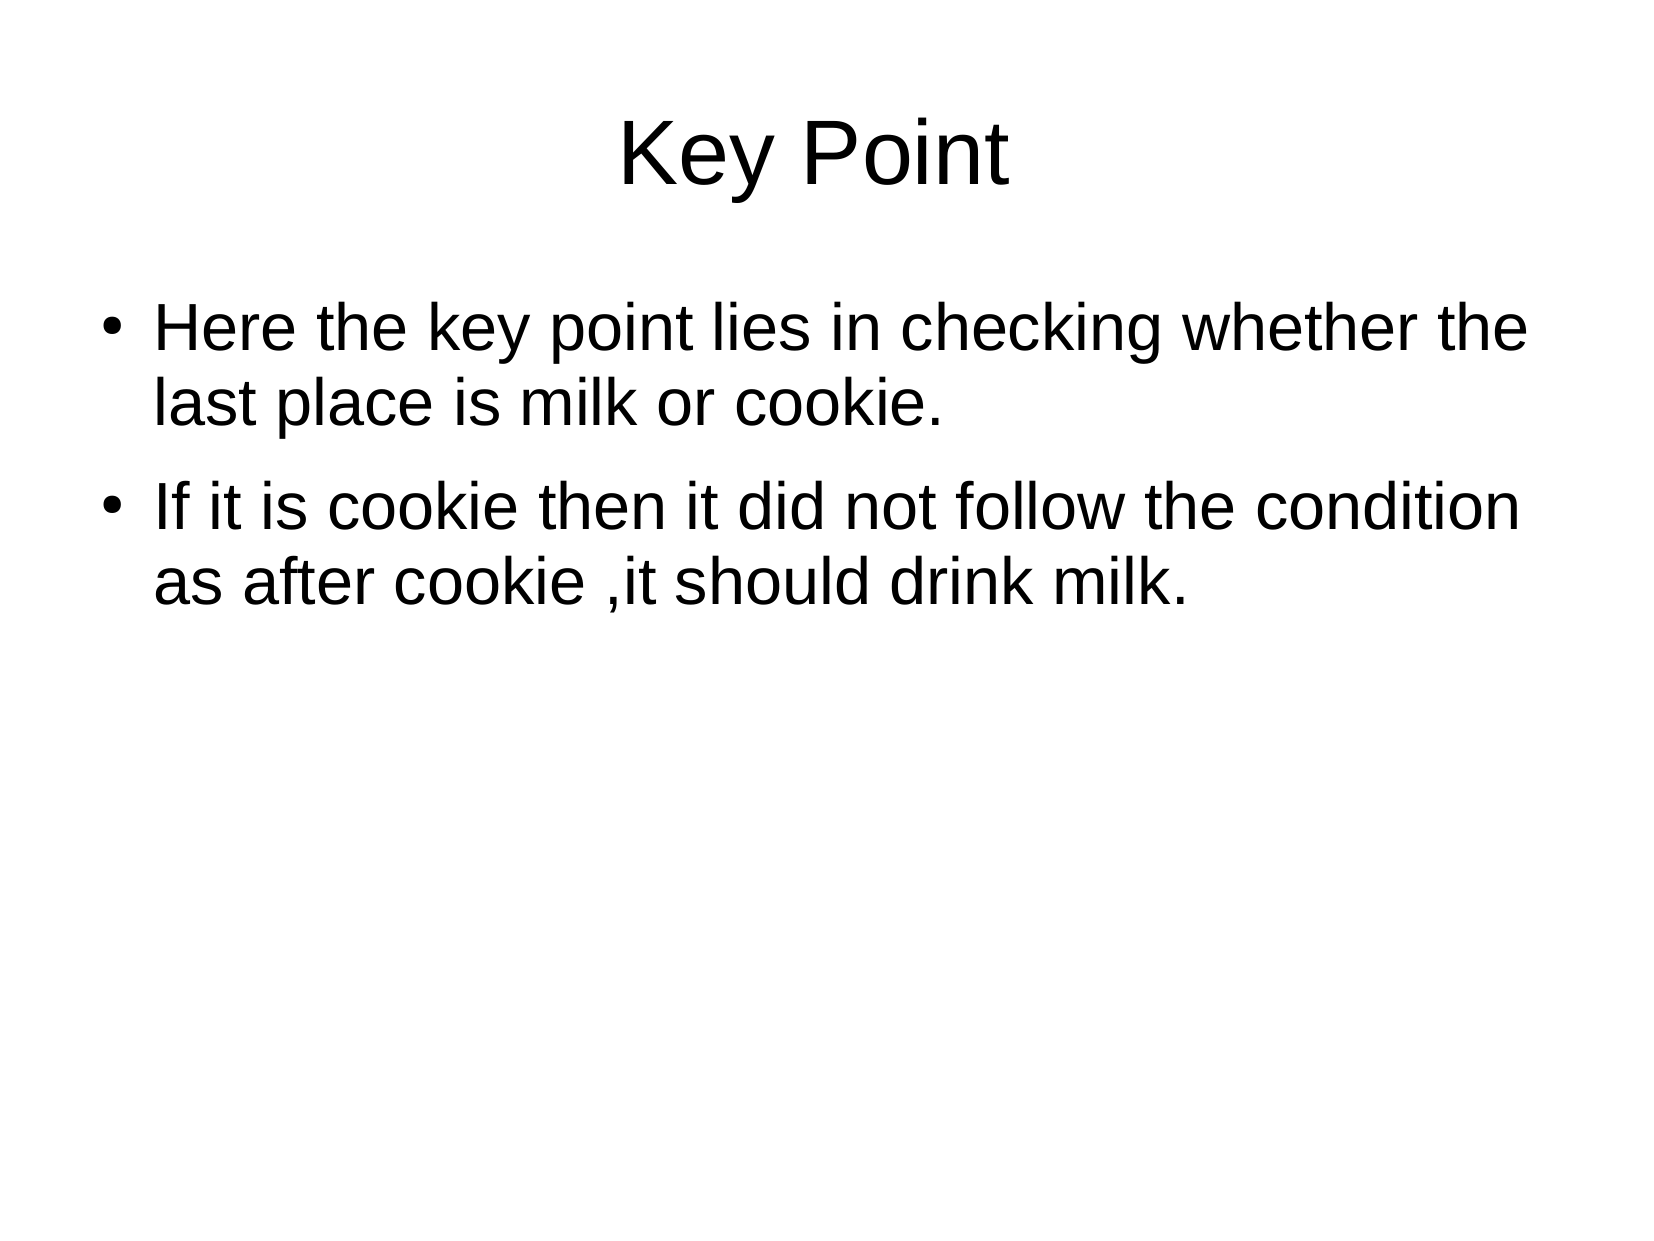

# Key Point
Here the key point lies in checking whether the last place is milk or cookie.
If it is cookie then it did not follow the condition as after cookie ,it should drink milk.